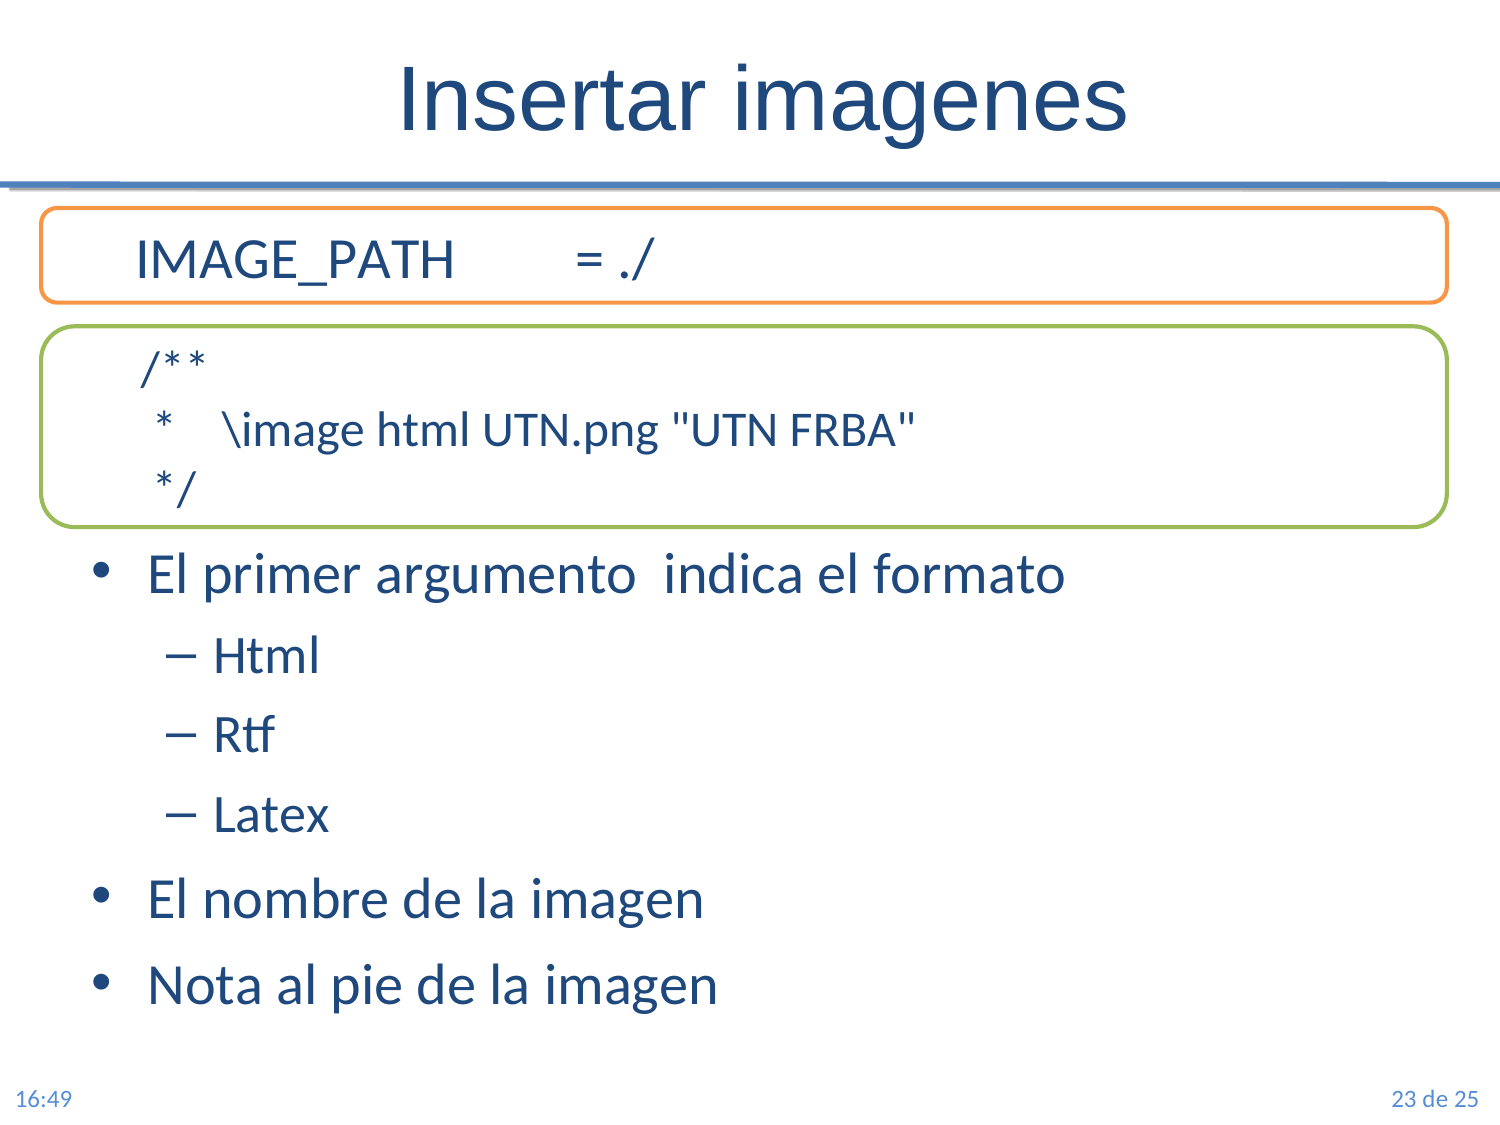

Insertar imagenes
IMAGE_PATH = ./
/**
 * \image html UTN.png "UTN FRBA"
 */
El primer argumento indica el formato
Html
Rtf
Latex
El nombre de la imagen
Nota al pie de la imagen
16:49
 de 25